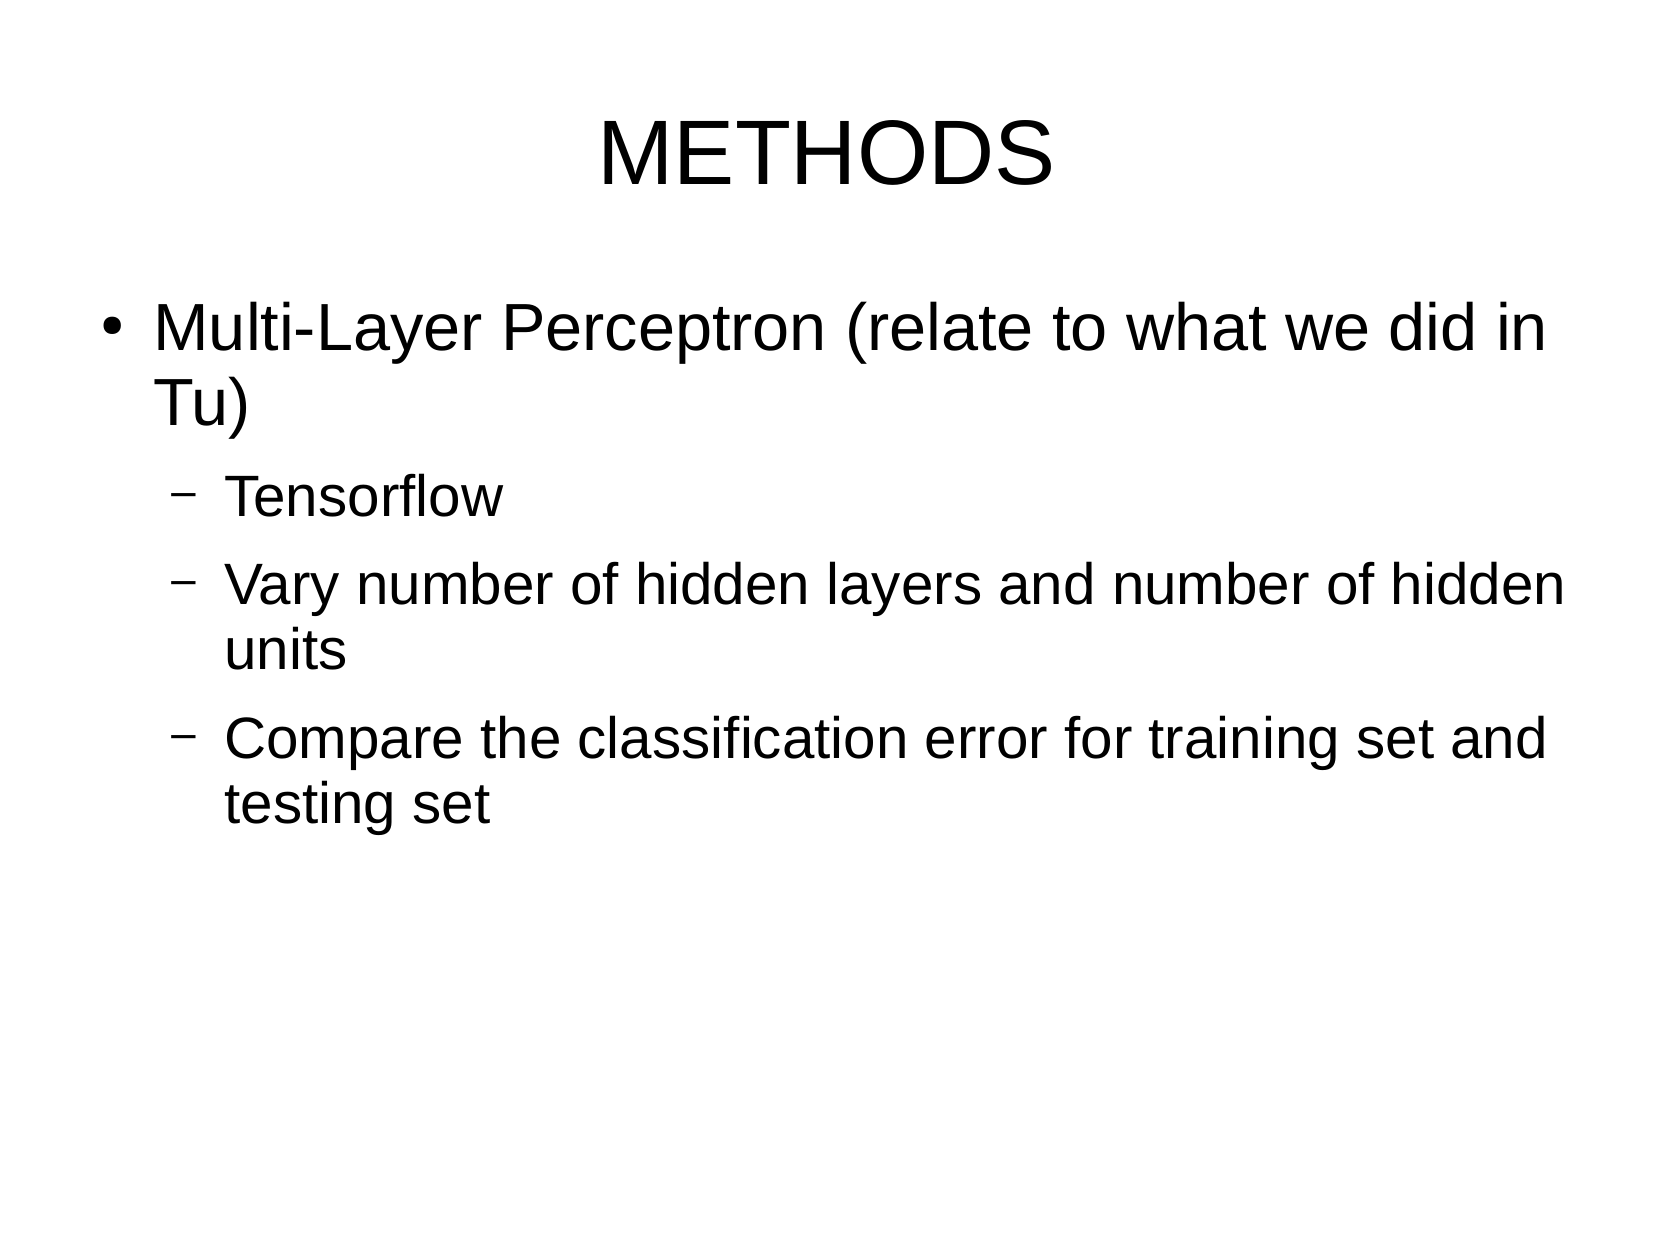

# METHODS
Multi-Layer Perceptron (relate to what we did in Tu)
Tensorflow
Vary number of hidden layers and number of hidden units
Compare the classification error for training set and testing set